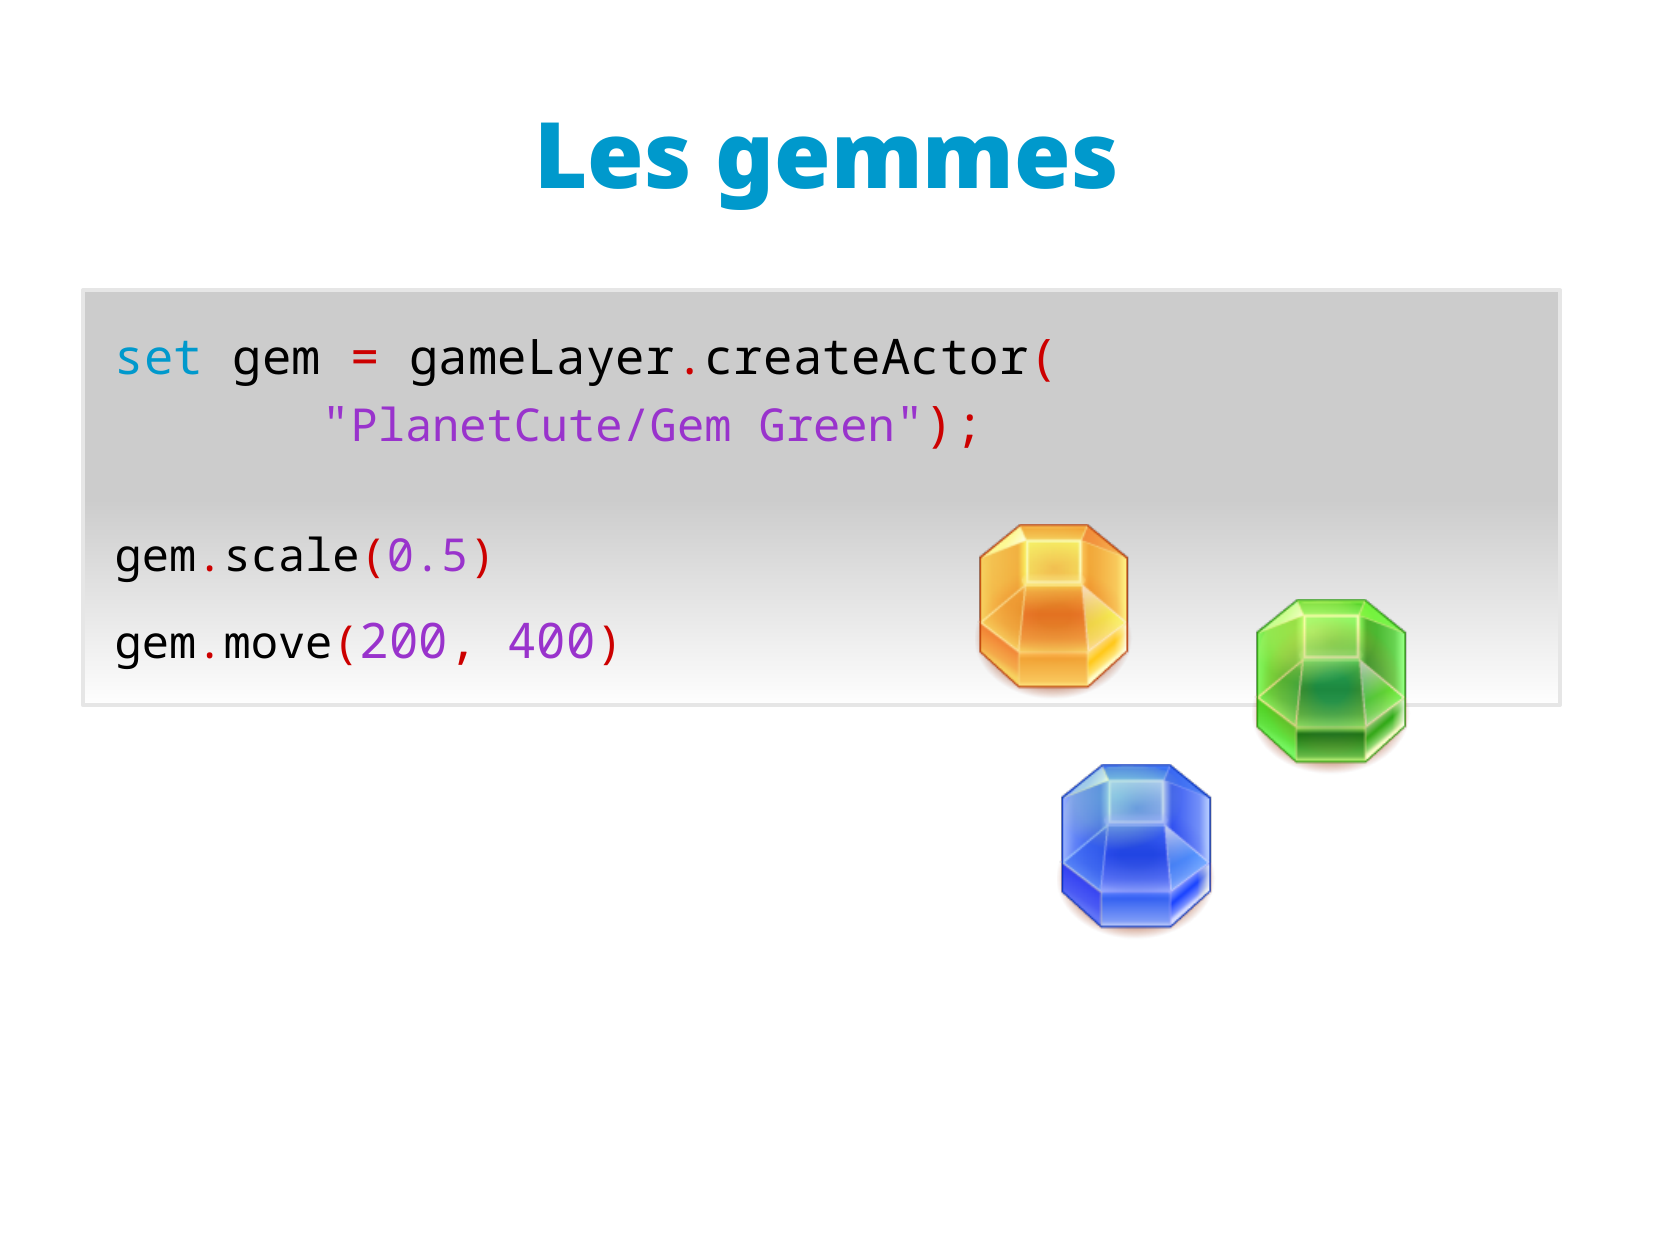

# Les gemmes
set gem = gameLayer.createActor(
 "PlanetCute/Gem Green");
gem.scale(0.5)
gem.move(200, 400)